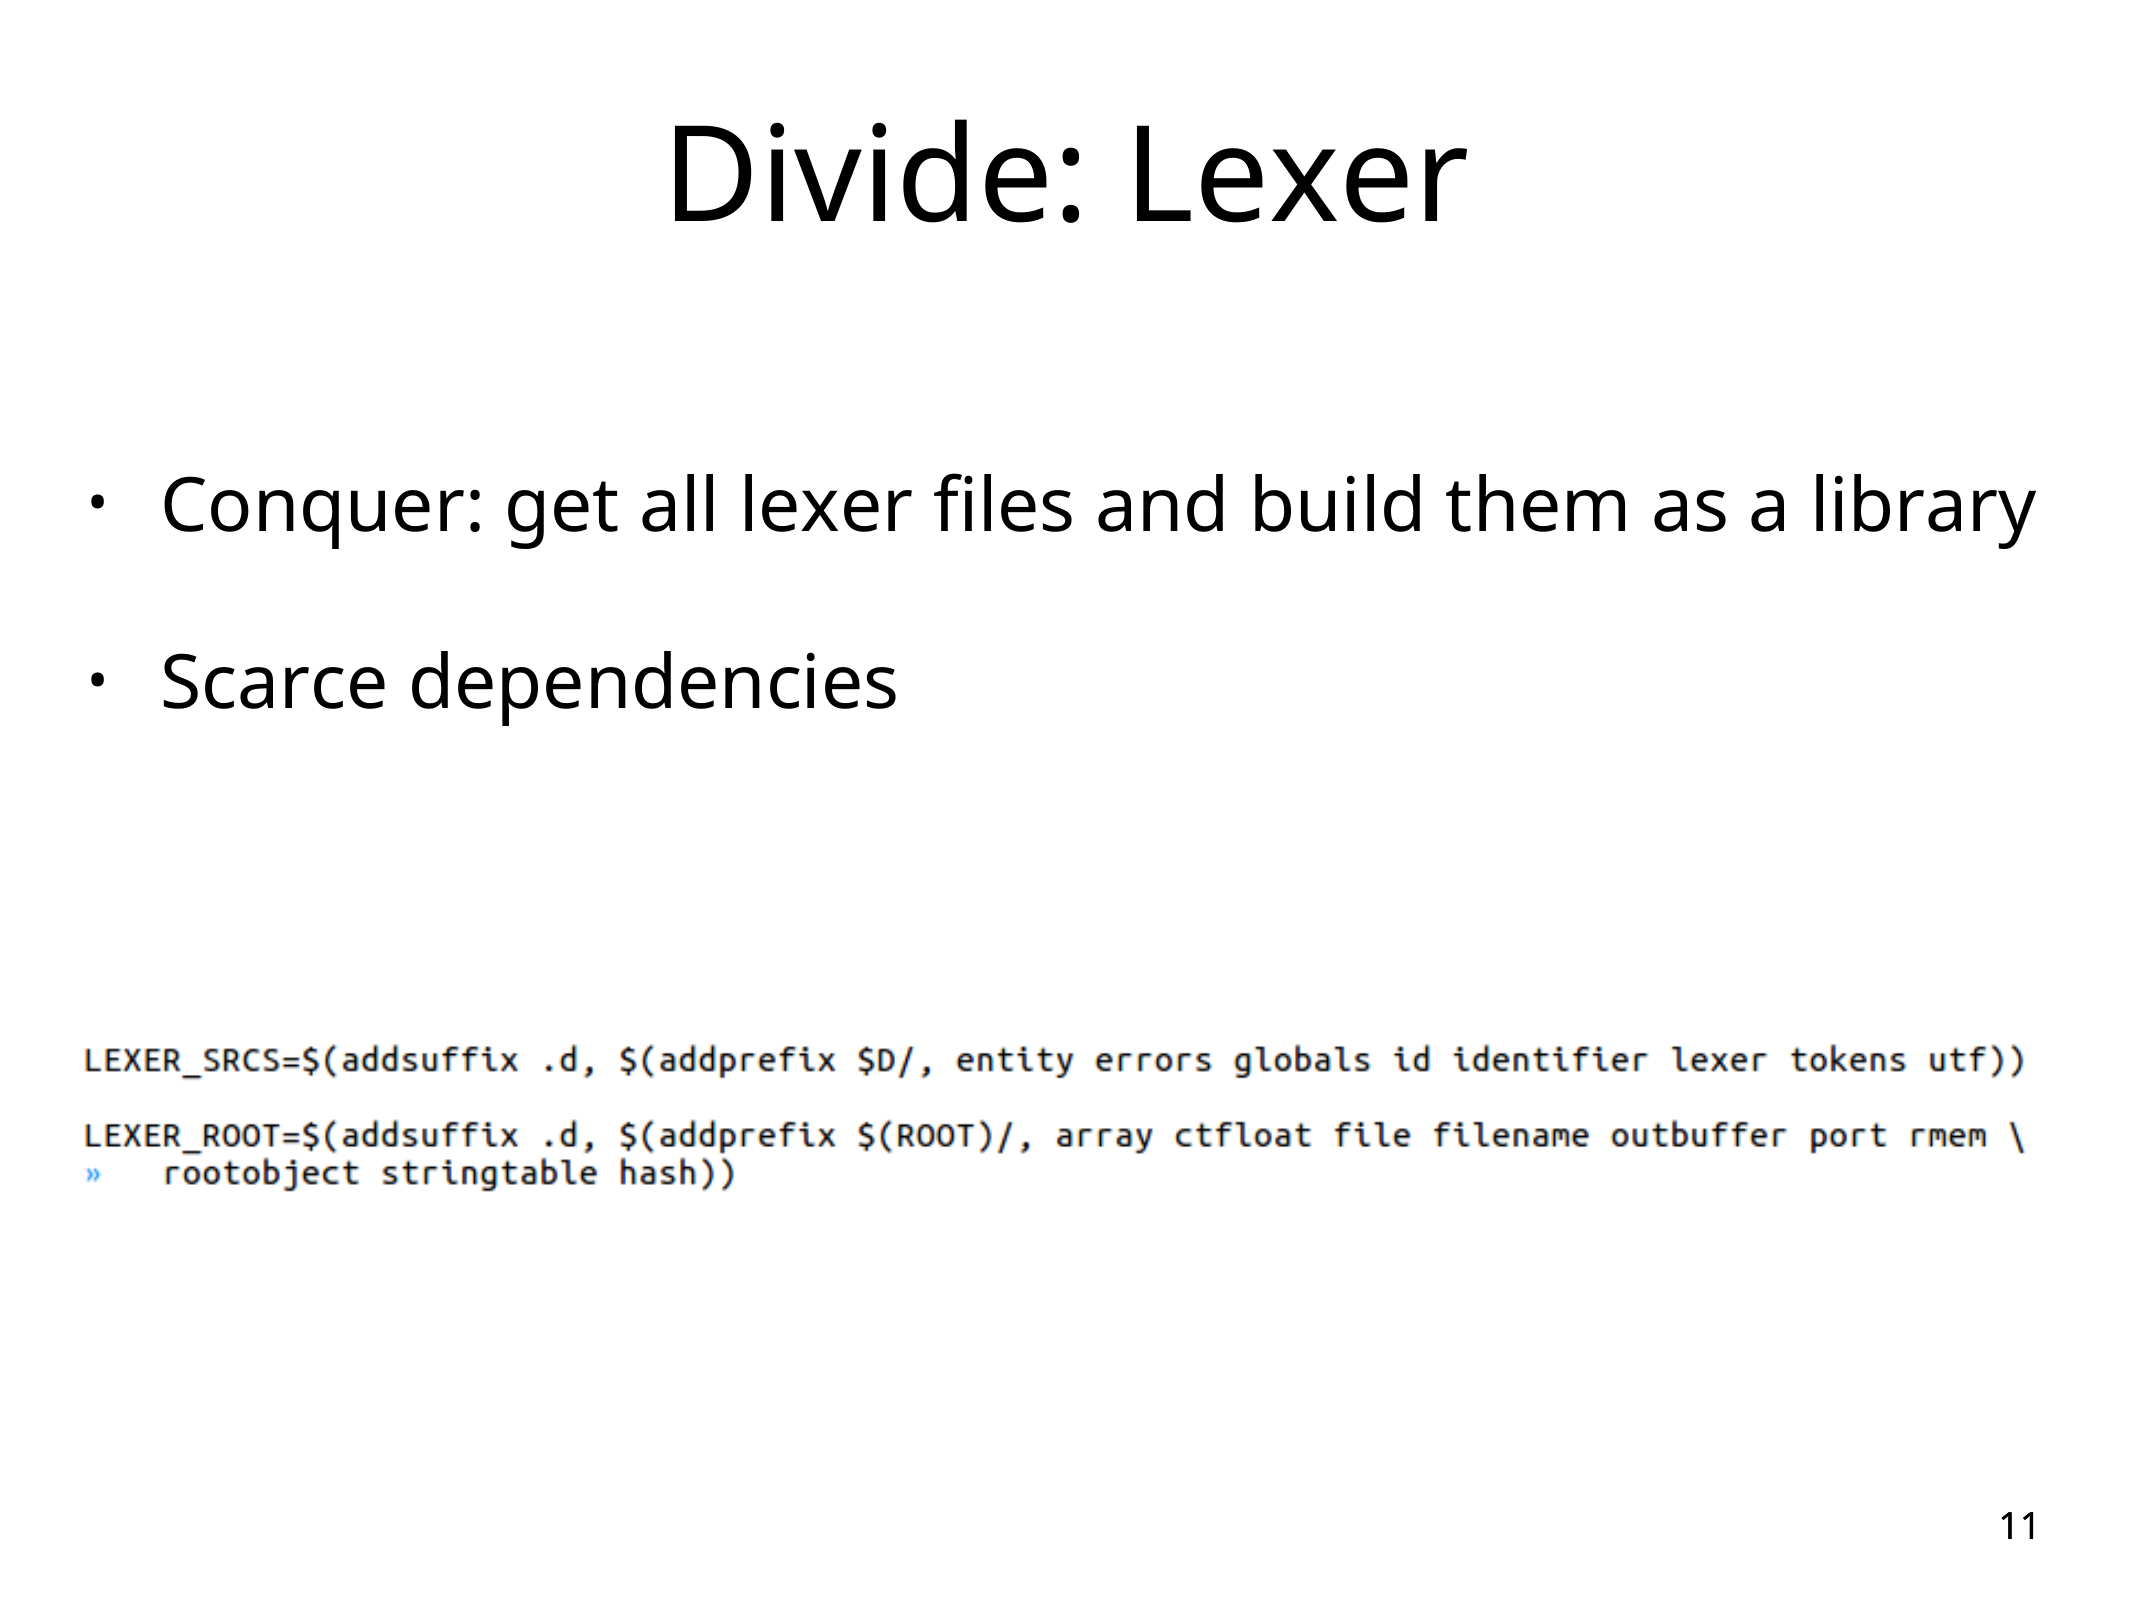

# Divide: Lexer
Conquer: get all lexer files and build them as a library
Scarce dependencies
11